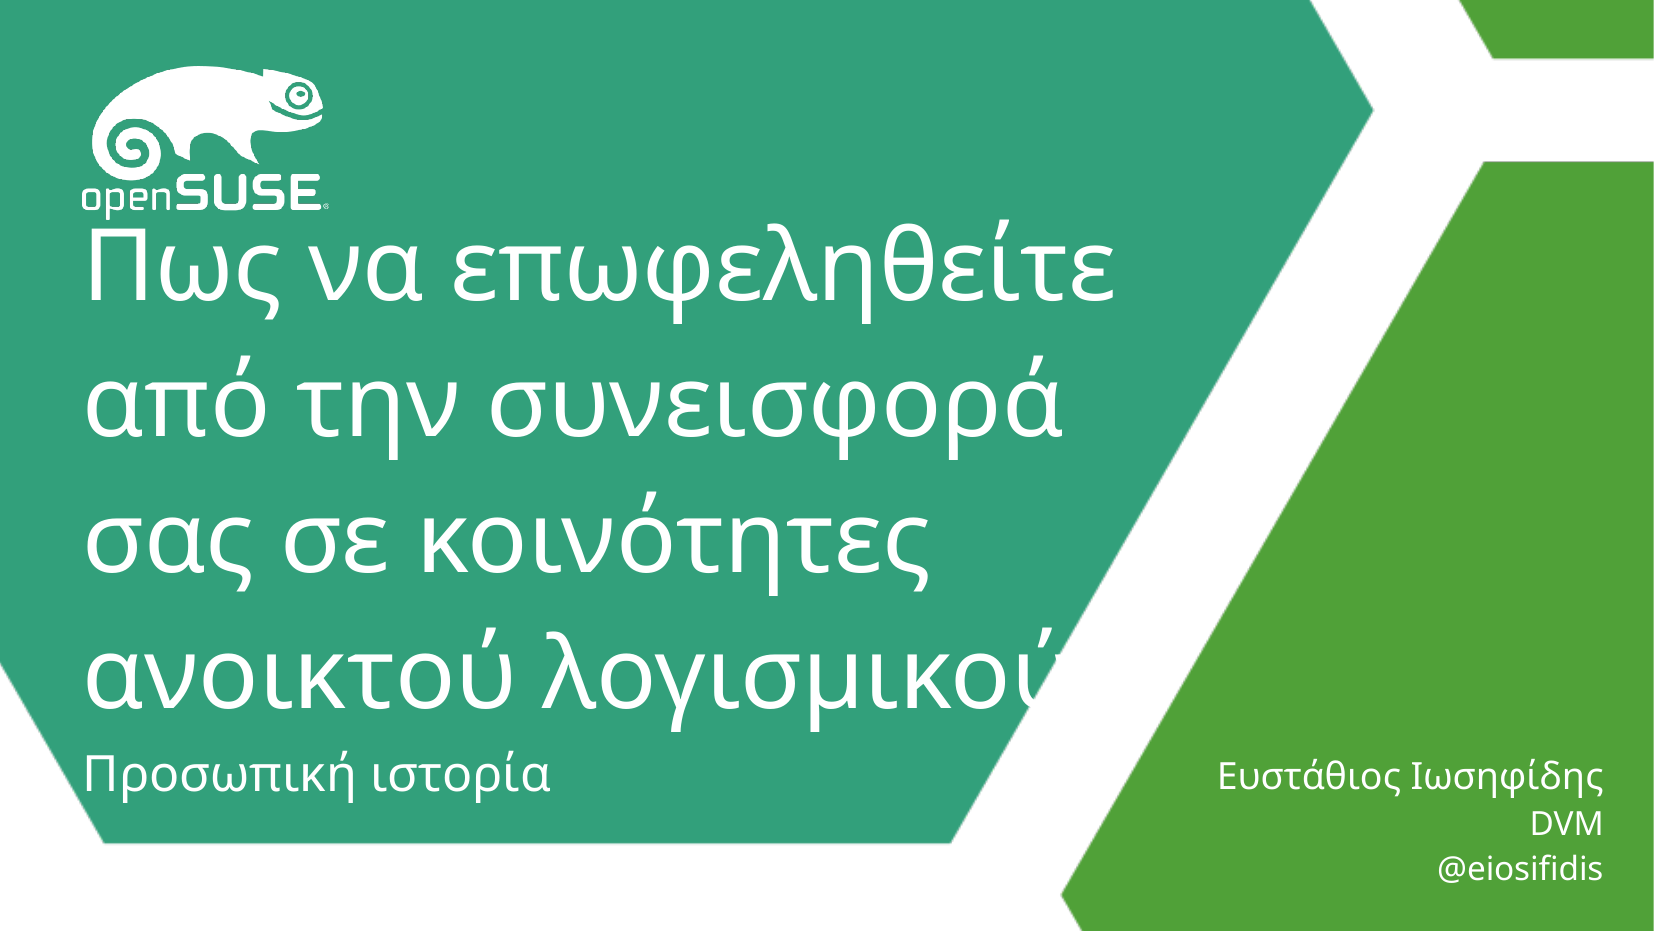

Πως να επωφεληθείτε από την συνεισφορά σας σε κοινότητες ανοικτού λογισμικού
Προσωπική ιστορία
# Ευστάθιος Ιωσηφίδης
DVM
@eiosifidis